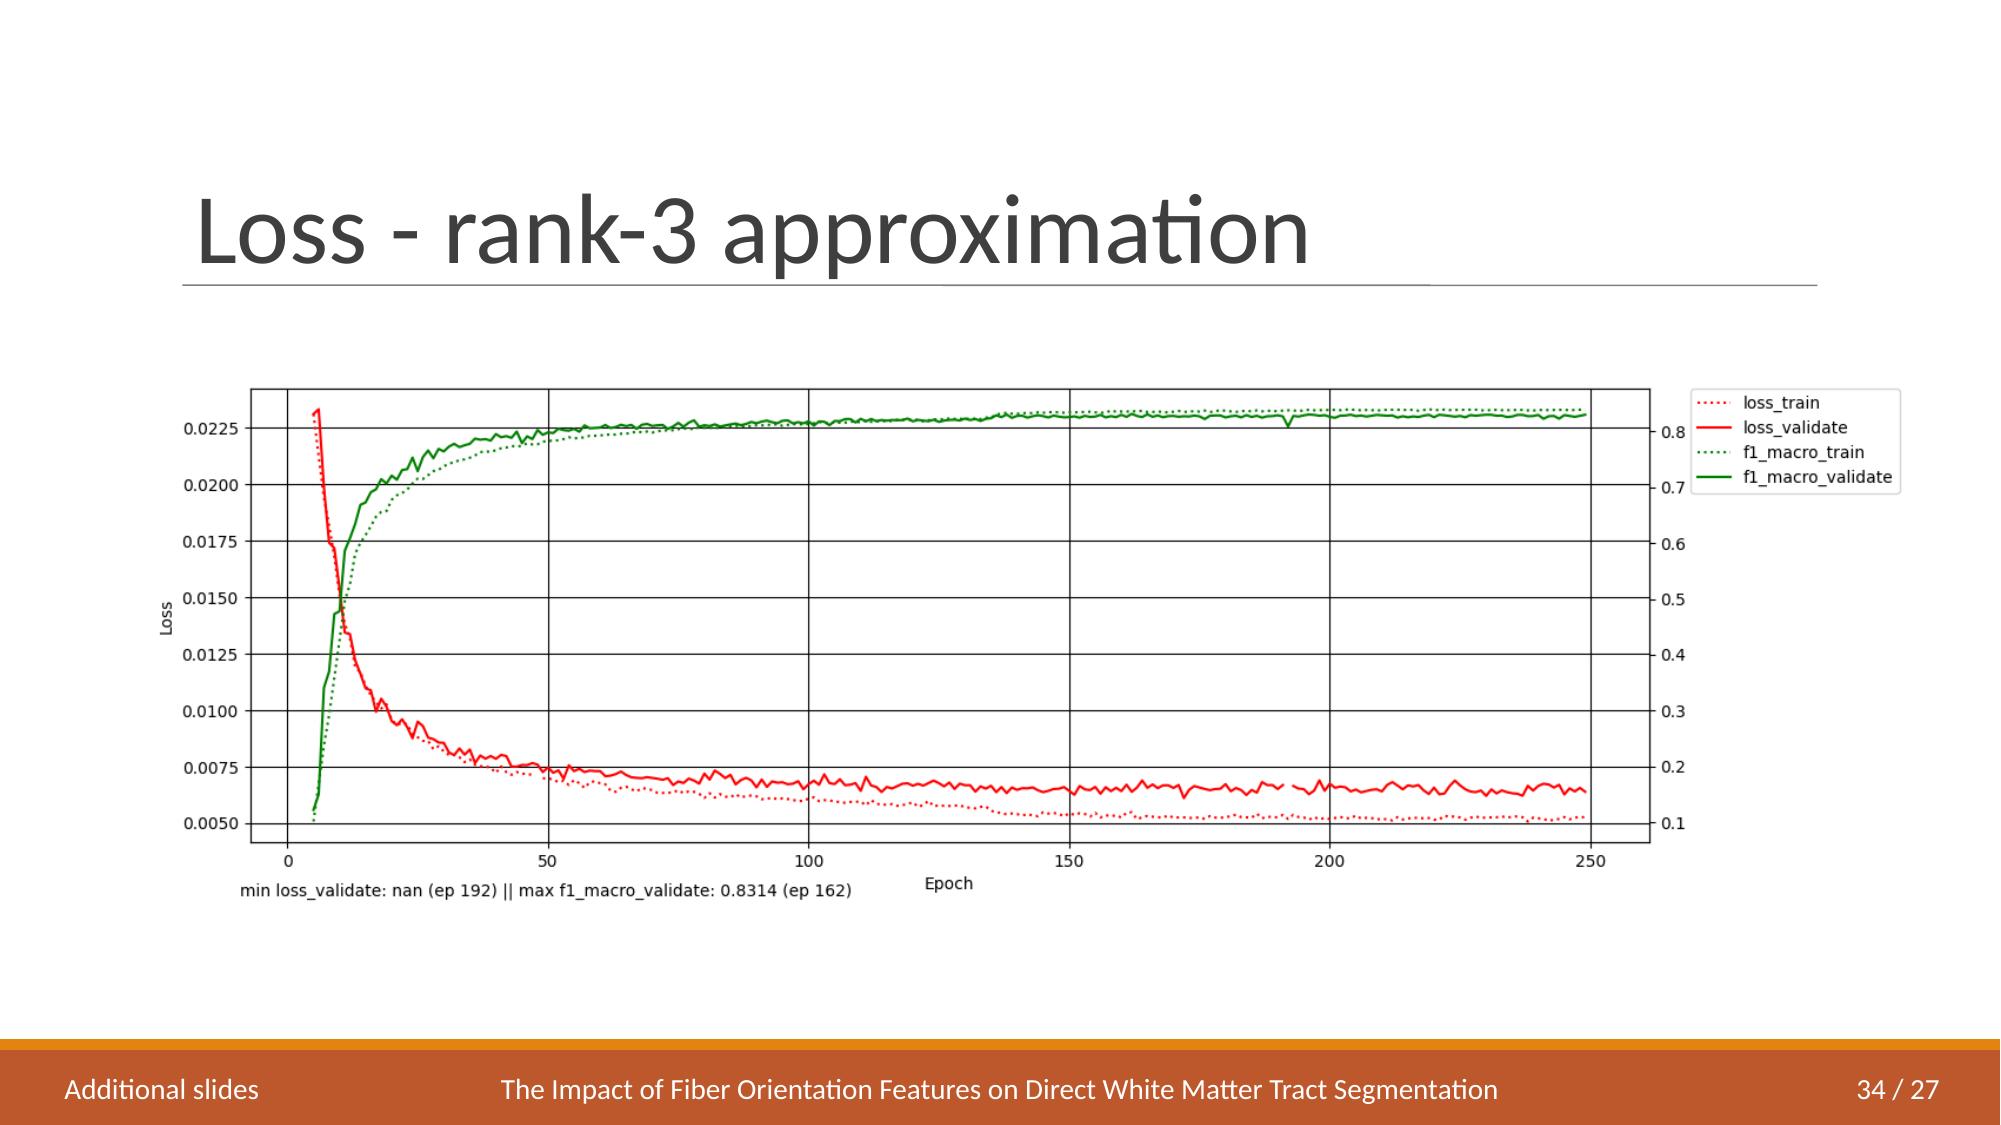

# Loss - rank-3 approximation
Additional slides
The Impact of Fiber Orientation Features on Direct White Matter Tract Segmentation